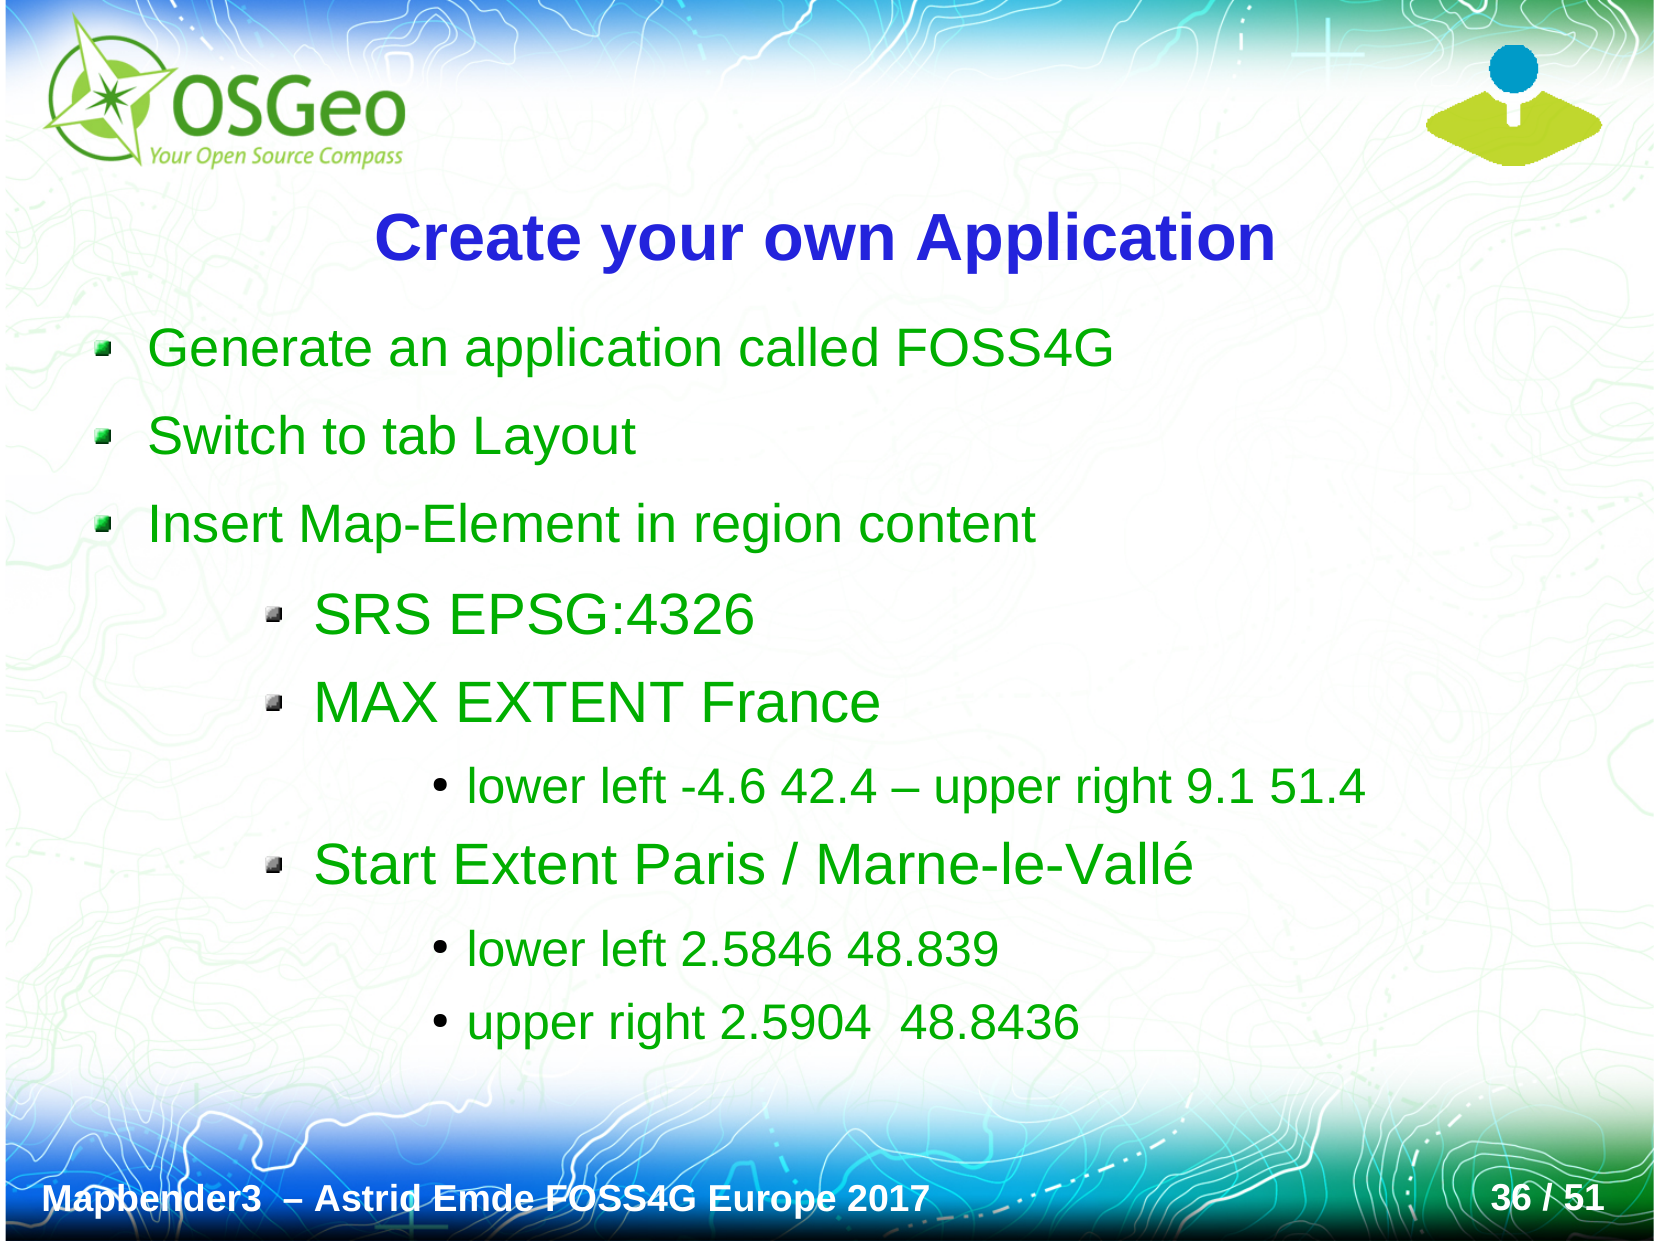

# Create your own Application
Generate an application called FOSS4G
Switch to tab Layout
Insert Map-Element in region content
SRS EPSG:4326
MAX EXTENT France
lower left -4.6 42.4 – upper right 9.1 51.4
Start Extent Paris / Marne-le-Vallé
lower left 2.5846 48.839
upper right 2.5904 48.8436